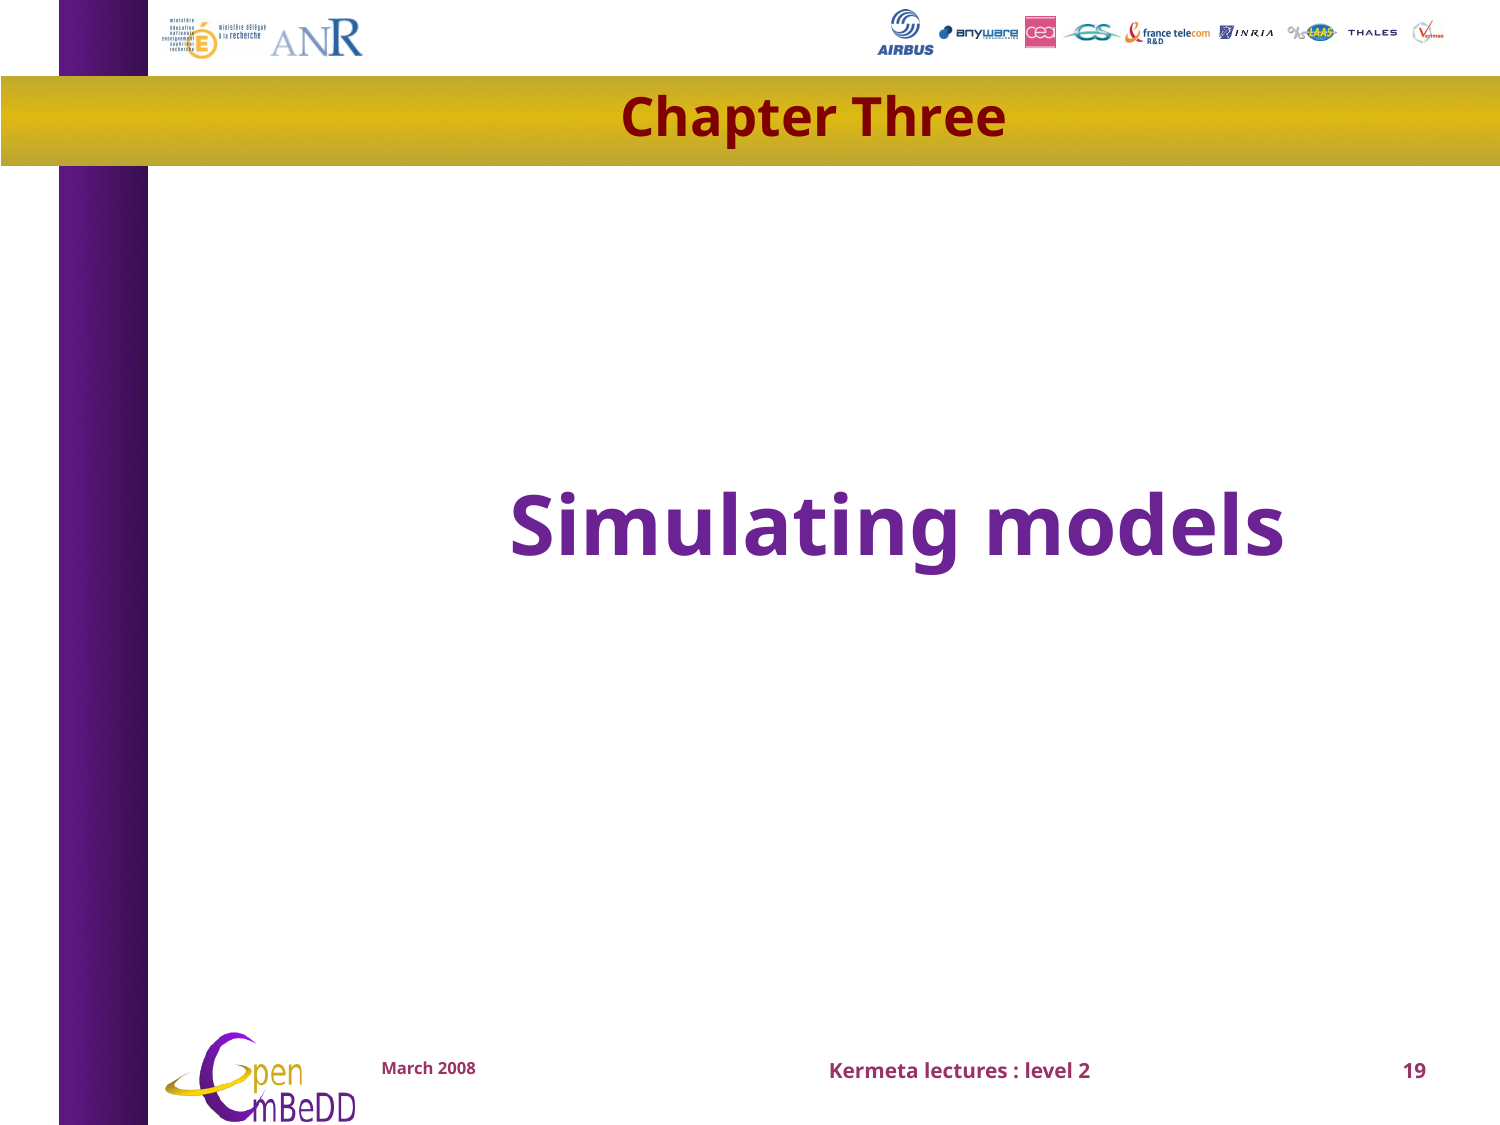

# Chapter Three
Simulating models
Kermeta lectures : level 2
March 2008